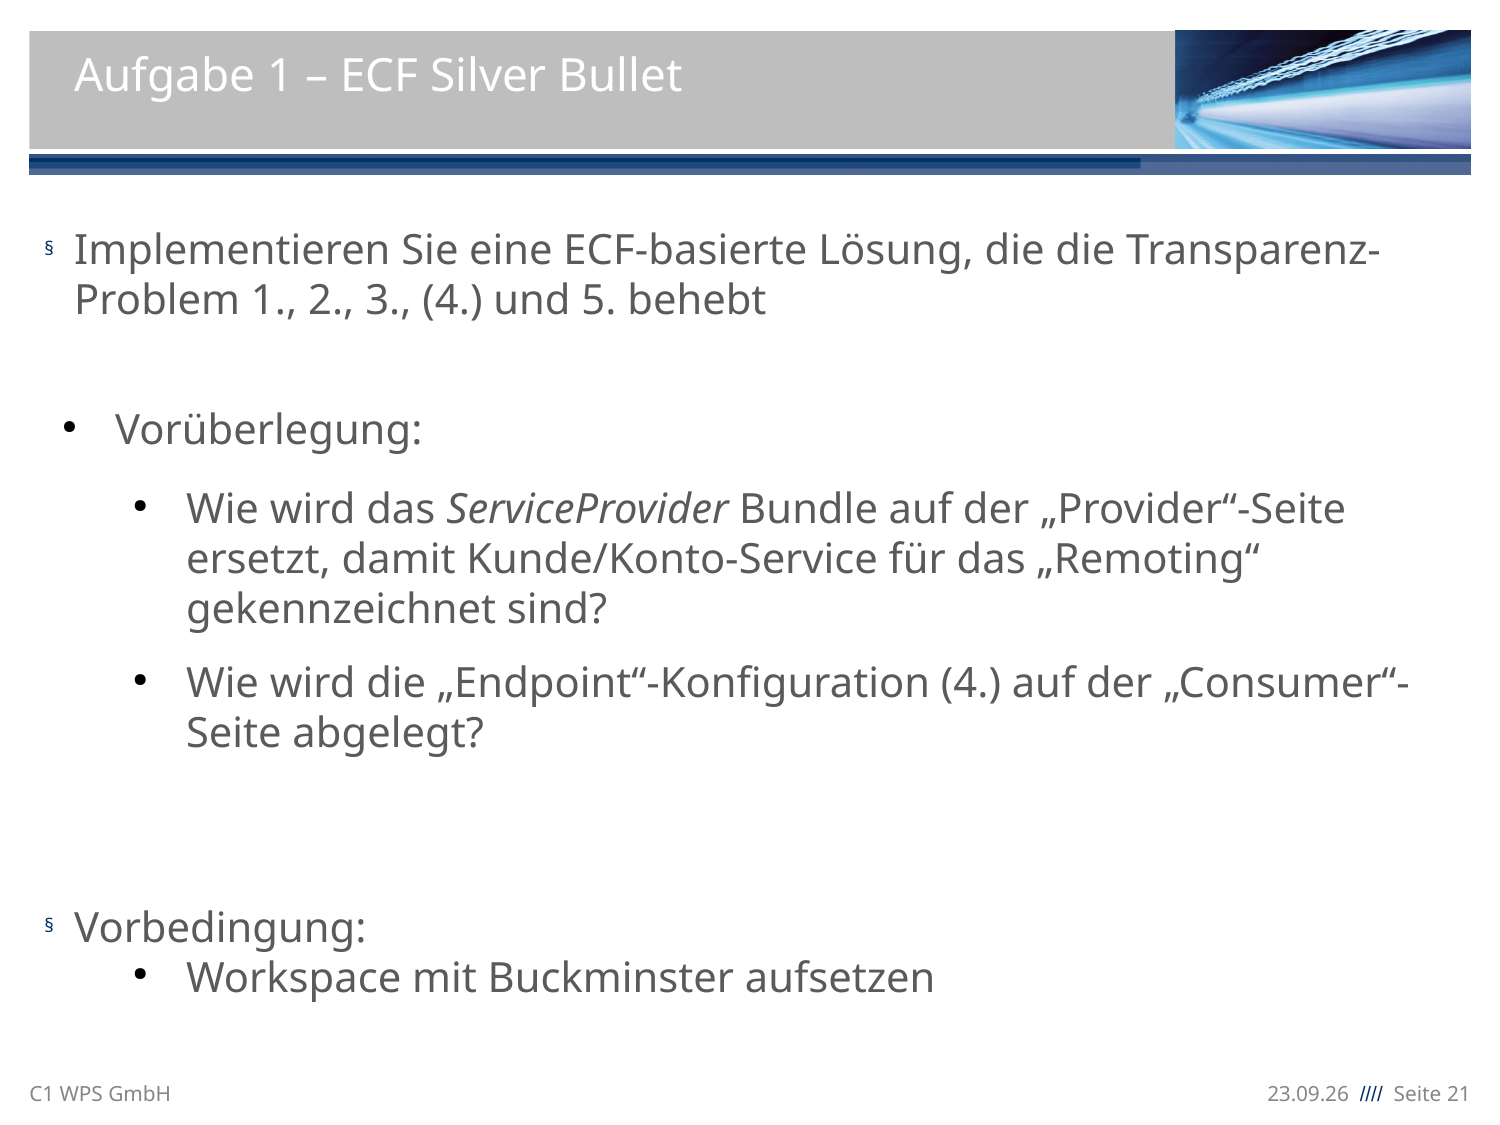

# Aufgabe 1 – ECF Silver Bullet
Implementieren Sie eine ECF-basierte Lösung, die die Transparenz-Problem 1., 2., 3., (4.) und 5. behebt
Vorüberlegung:
Wie wird das ServiceProvider Bundle auf der „Provider“-Seite ersetzt, damit Kunde/Konto-Service für das „Remoting“ gekennzeichnet sind?
Wie wird die „Endpoint“-Konfiguration (4.) auf der „Consumer“-Seite abgelegt?
Vorbedingung:
Workspace mit Buckminster aufsetzen